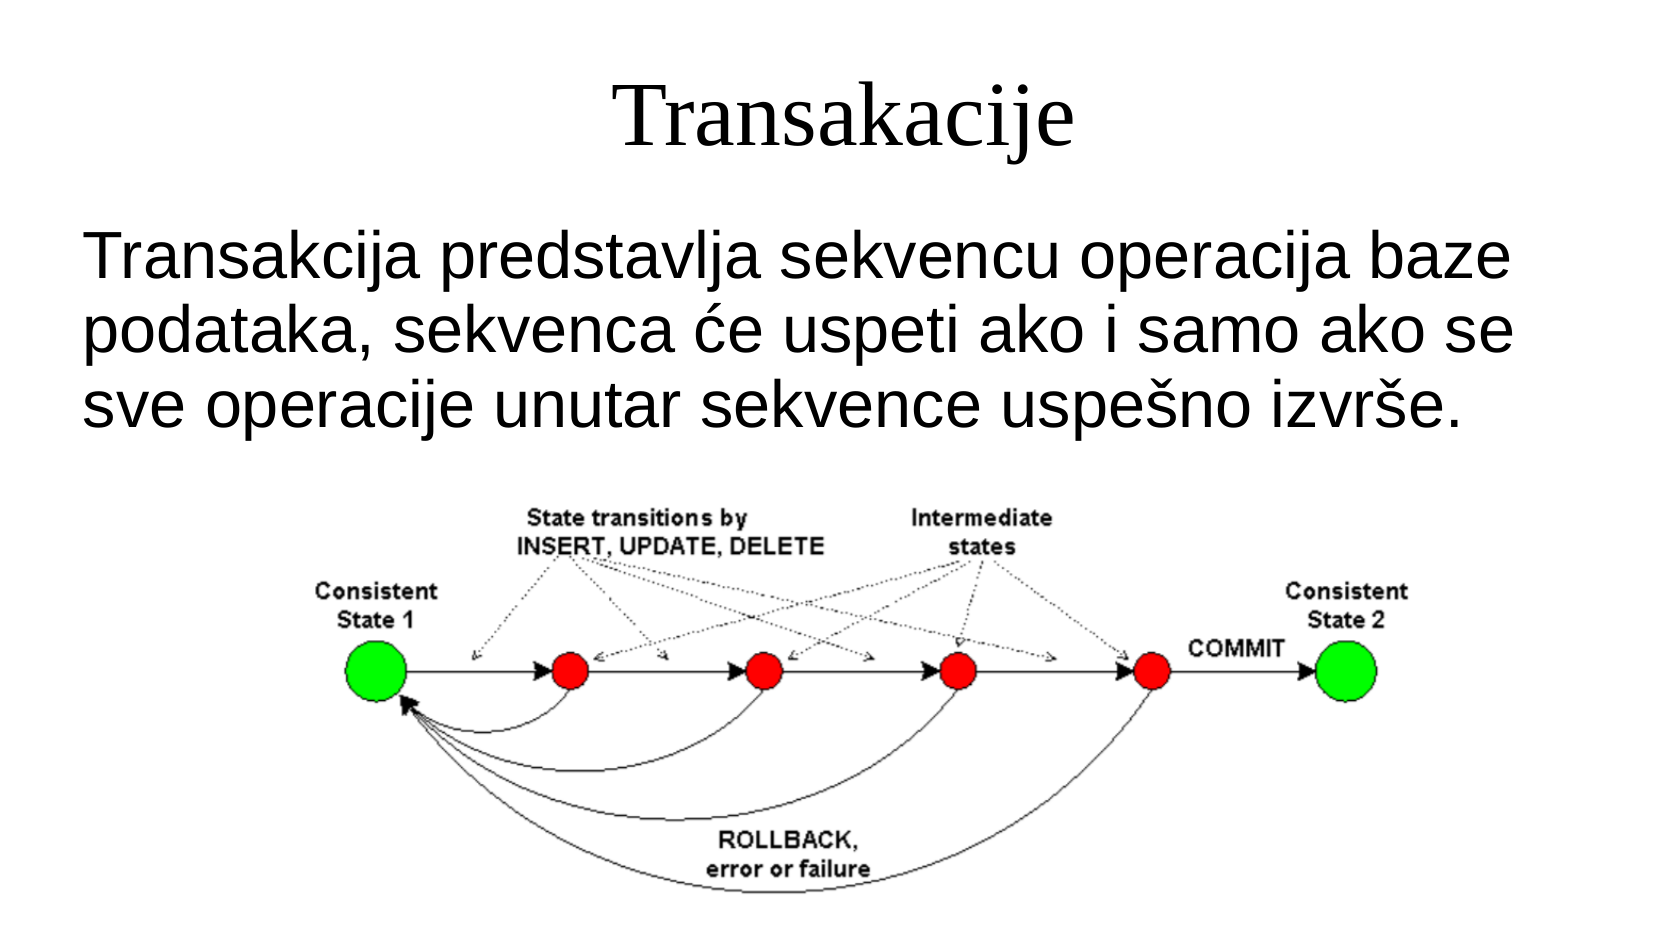

# Transakacije
Transakcija predstavlja sekvencu operacija baze podataka, sekvenca će uspeti ako i samo ako se sve operacije unutar sekvence uspešno izvrše.